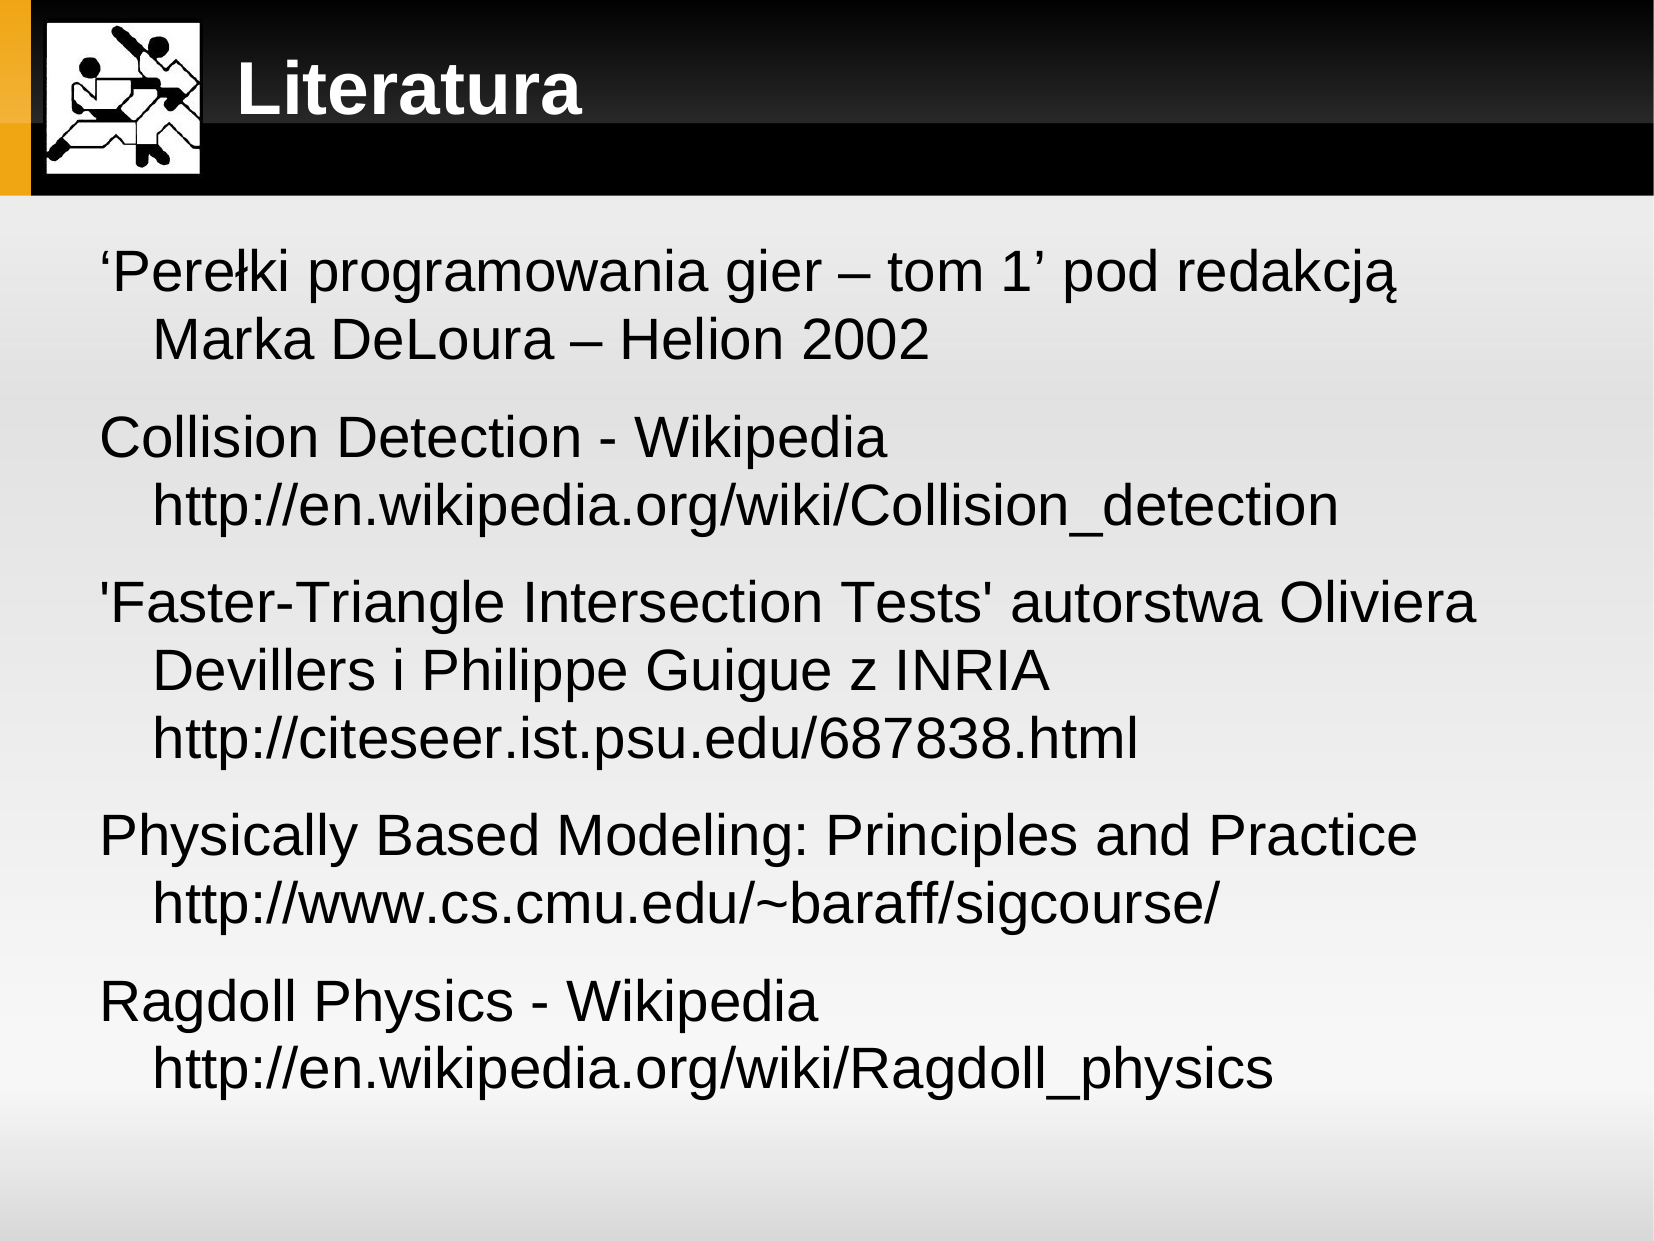

Literatura
‘Perełki programowania gier – tom 1’ pod redakcją Marka DeLoura – Helion 2002
Collision Detection - Wikipedia
http://en.wikipedia.org/wiki/Collision_detection
'Faster-Triangle Intersection Tests' autorstwa Oliviera Devillers i Philippe Guigue z INRIA
http://citeseer.ist.psu.edu/687838.html
Physically Based Modeling: Principles and Practice
http://www.cs.cmu.edu/~baraff/sigcourse/
Ragdoll Physics - Wikipedia
http://en.wikipedia.org/wiki/Ragdoll_physics